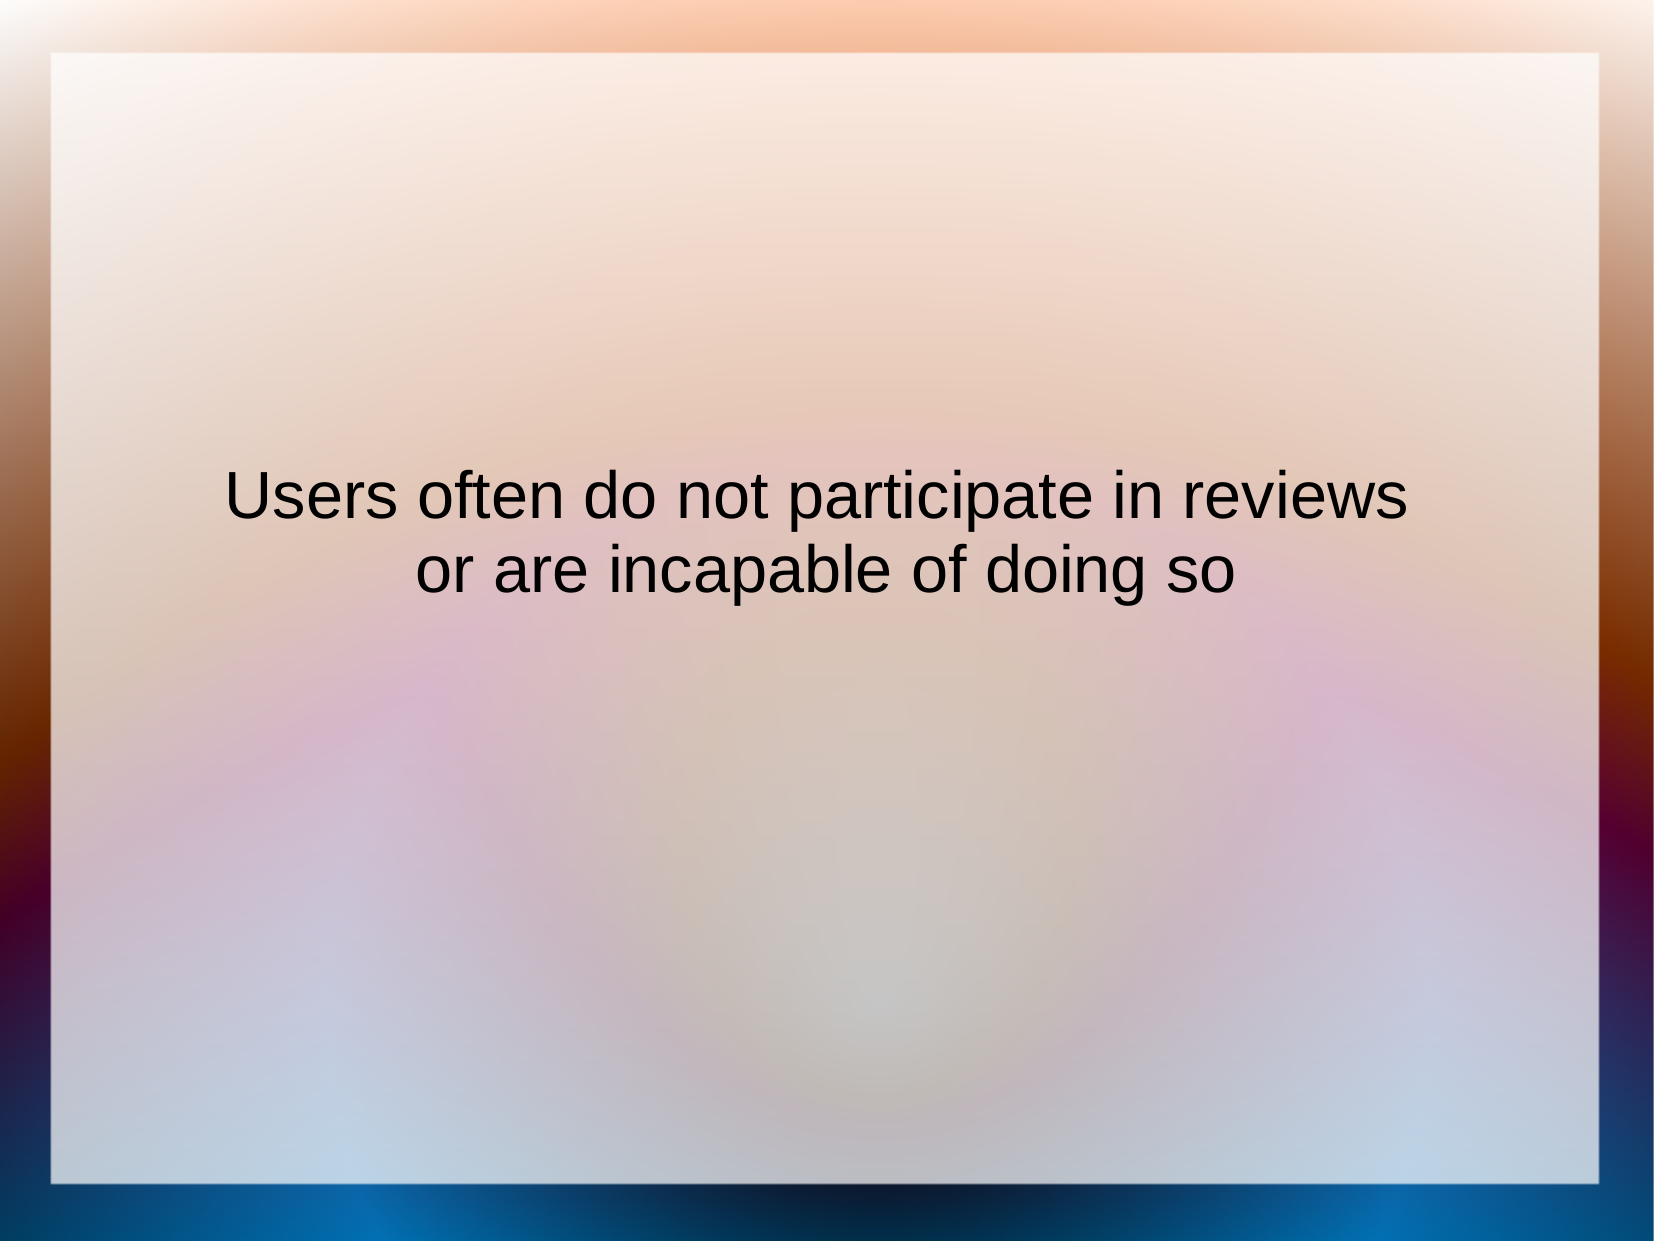

# Users often do not participate in reviews
or are incapable of doing so